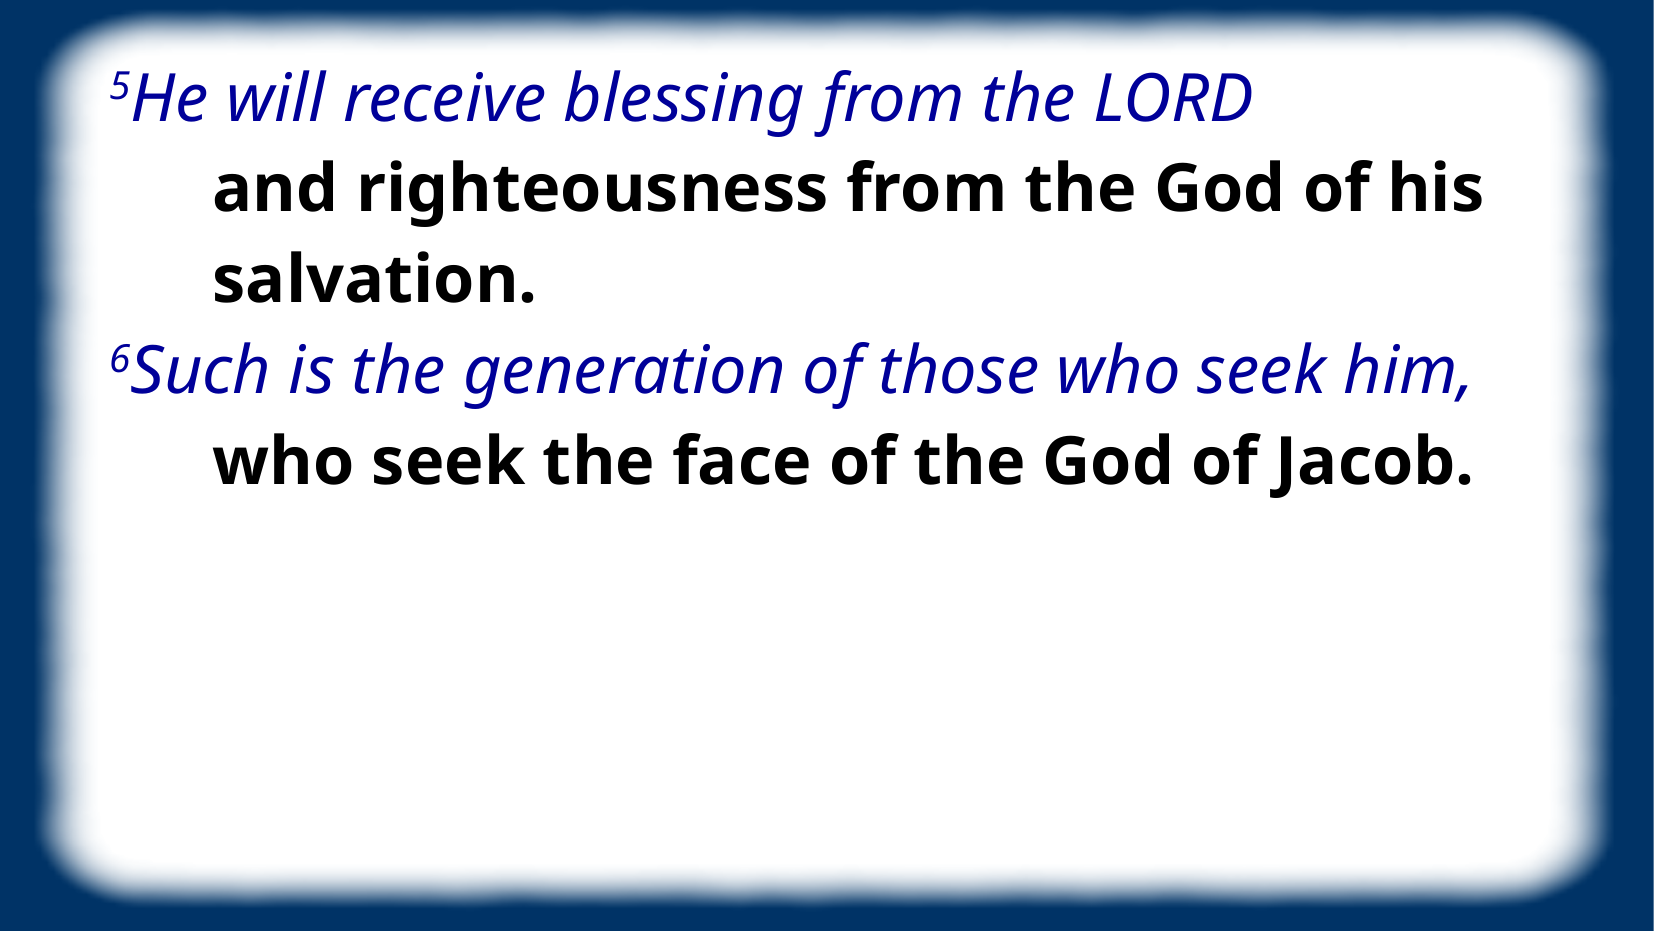

5He will receive blessing from the LORD
 and righteousness from the God of his
 salvation.
6Such is the generation of those who seek him,
 who seek the face of the God of Jacob.